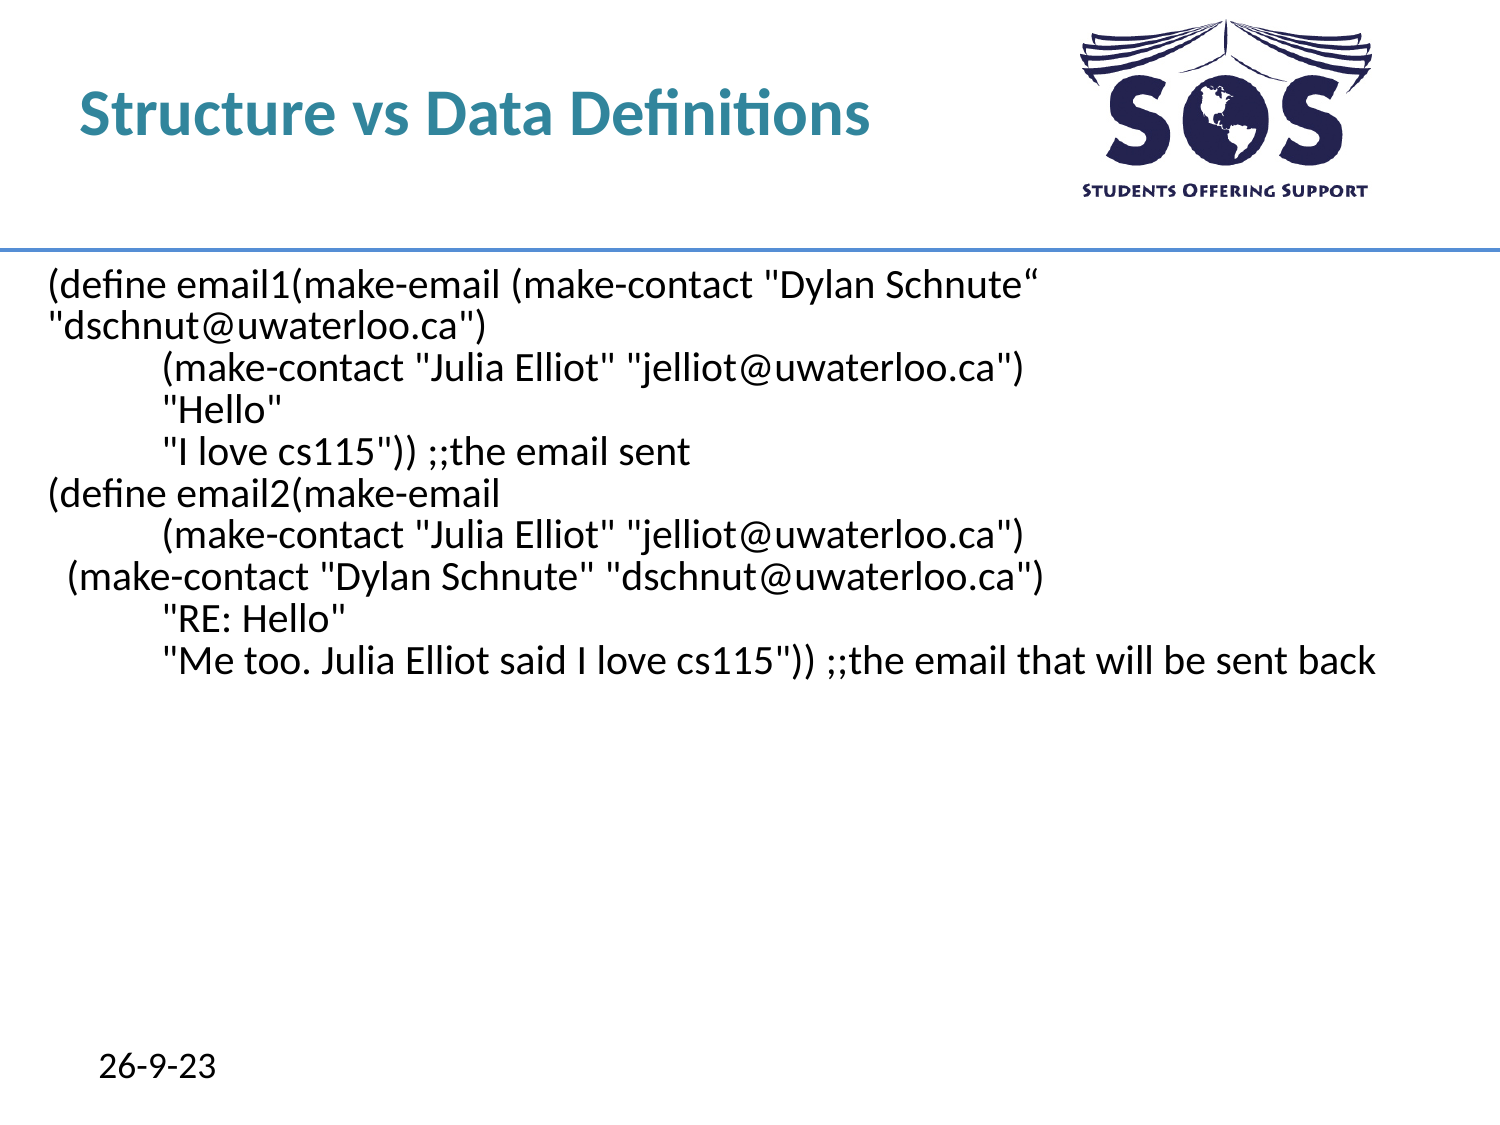

# Structure vs Data Definitions
(define email1(make-email (make-contact "Dylan Schnute“ "dschnut@uwaterloo.ca")
 (make-contact "Julia Elliot" "jelliot@uwaterloo.ca")
 "Hello"
 "I love cs115")) ;;the email sent
(define email2(make-email
 (make-contact "Julia Elliot" "jelliot@uwaterloo.ca")
 (make-contact "Dylan Schnute" "dschnut@uwaterloo.ca")
 "RE: Hello"
 "Me too. Julia Elliot said I love cs115")) ;;the email that will be sent back